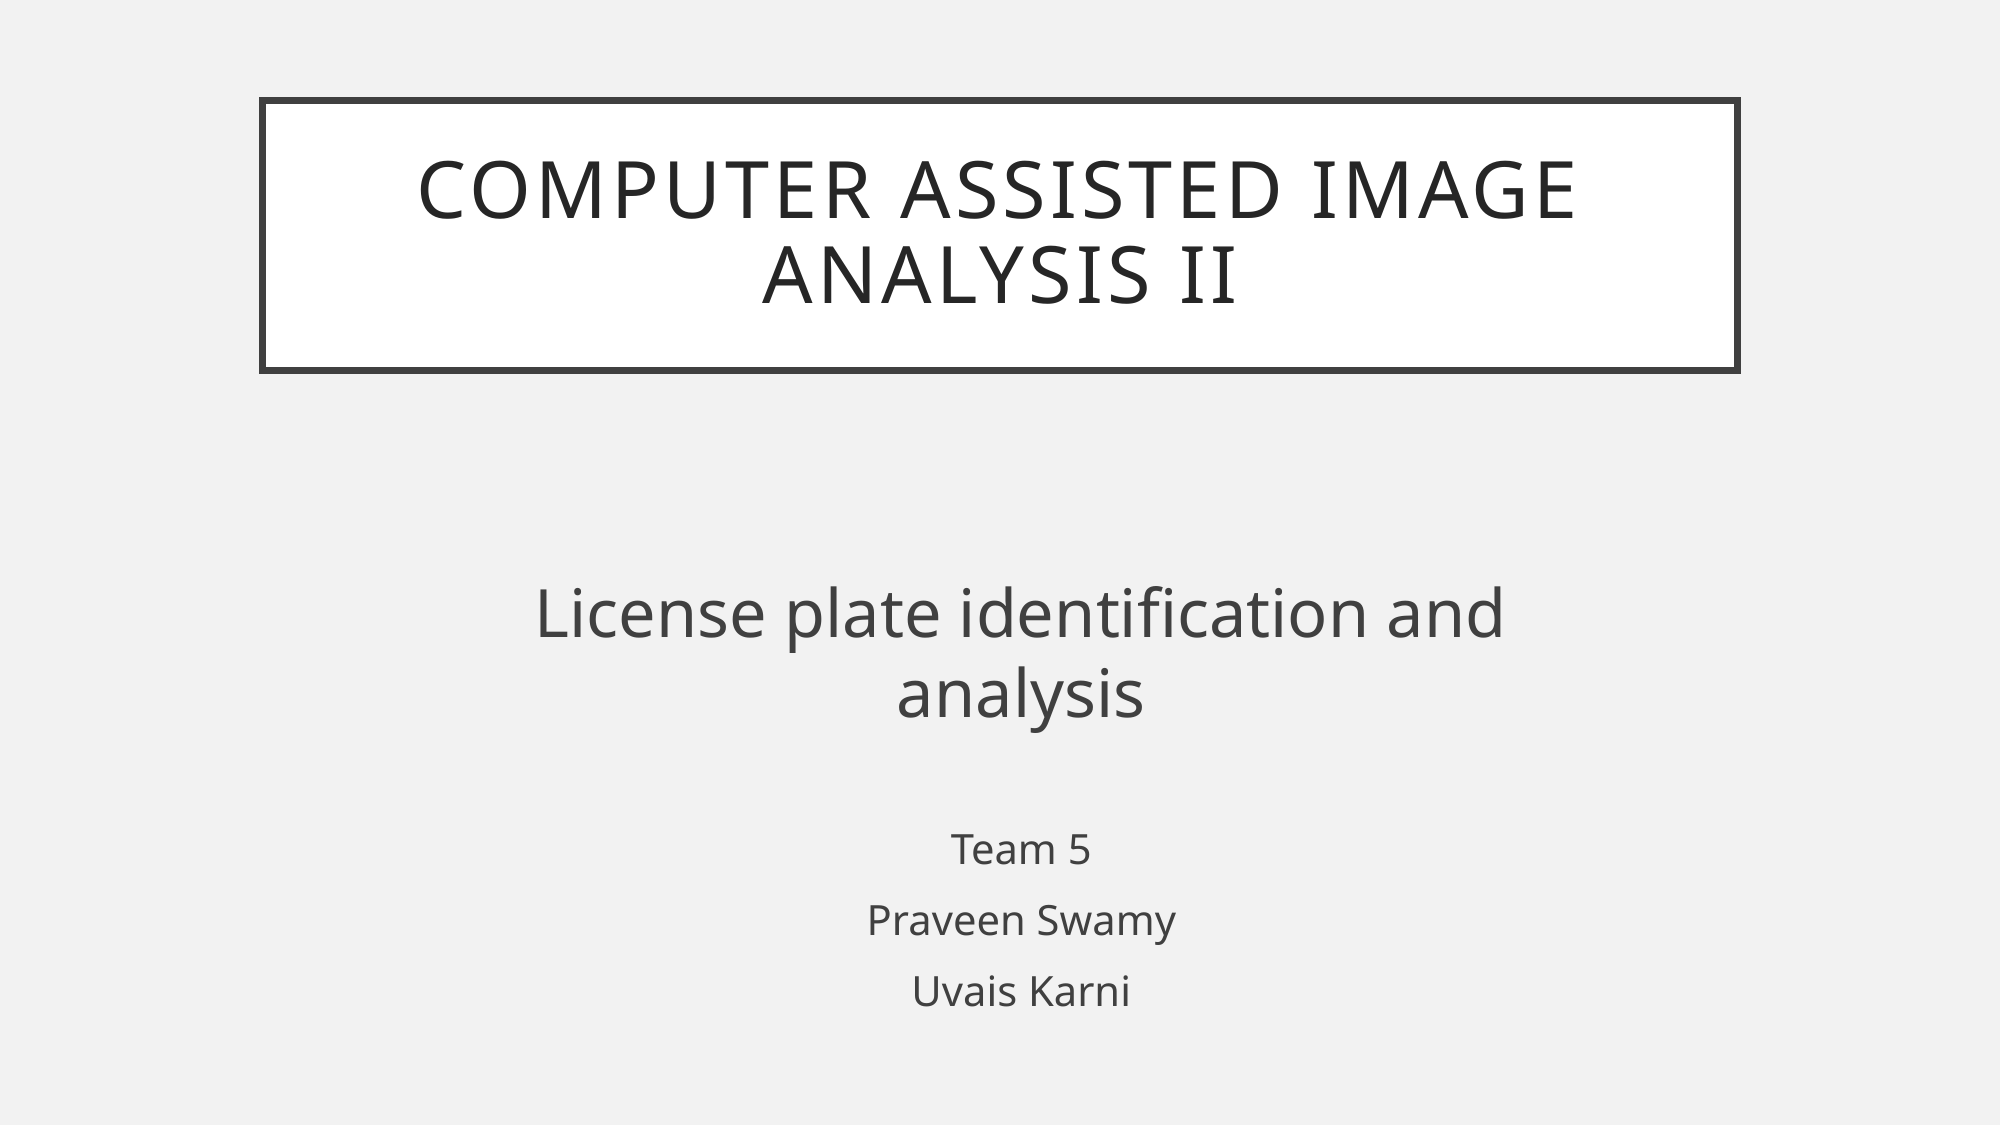

# computer ASSISTED IMAGE ANALYSIS ii
License plate identification and analysis
Team 5
Praveen Swamy
Uvais Karni